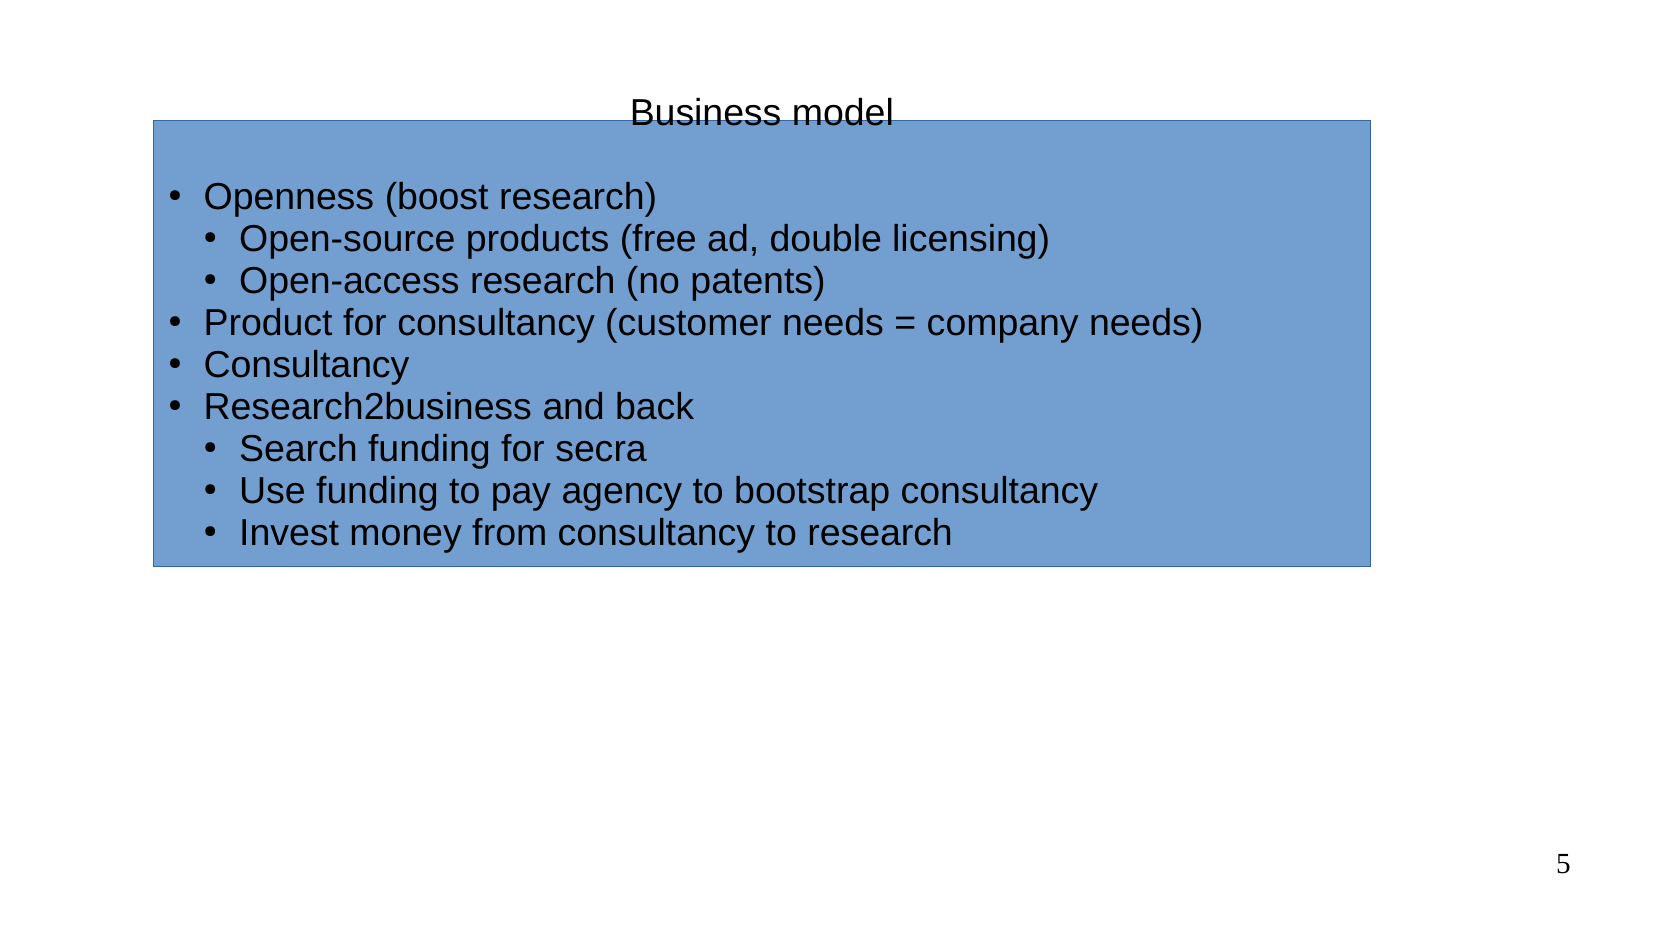

Business model
Openness (boost research)
Open-source products (free ad, double licensing)
Open-access research (no patents)
Product for consultancy (customer needs = company needs)
Consultancy
Research2business and back
Search funding for secra
Use funding to pay agency to bootstrap consultancy
Invest money from consultancy to research
5